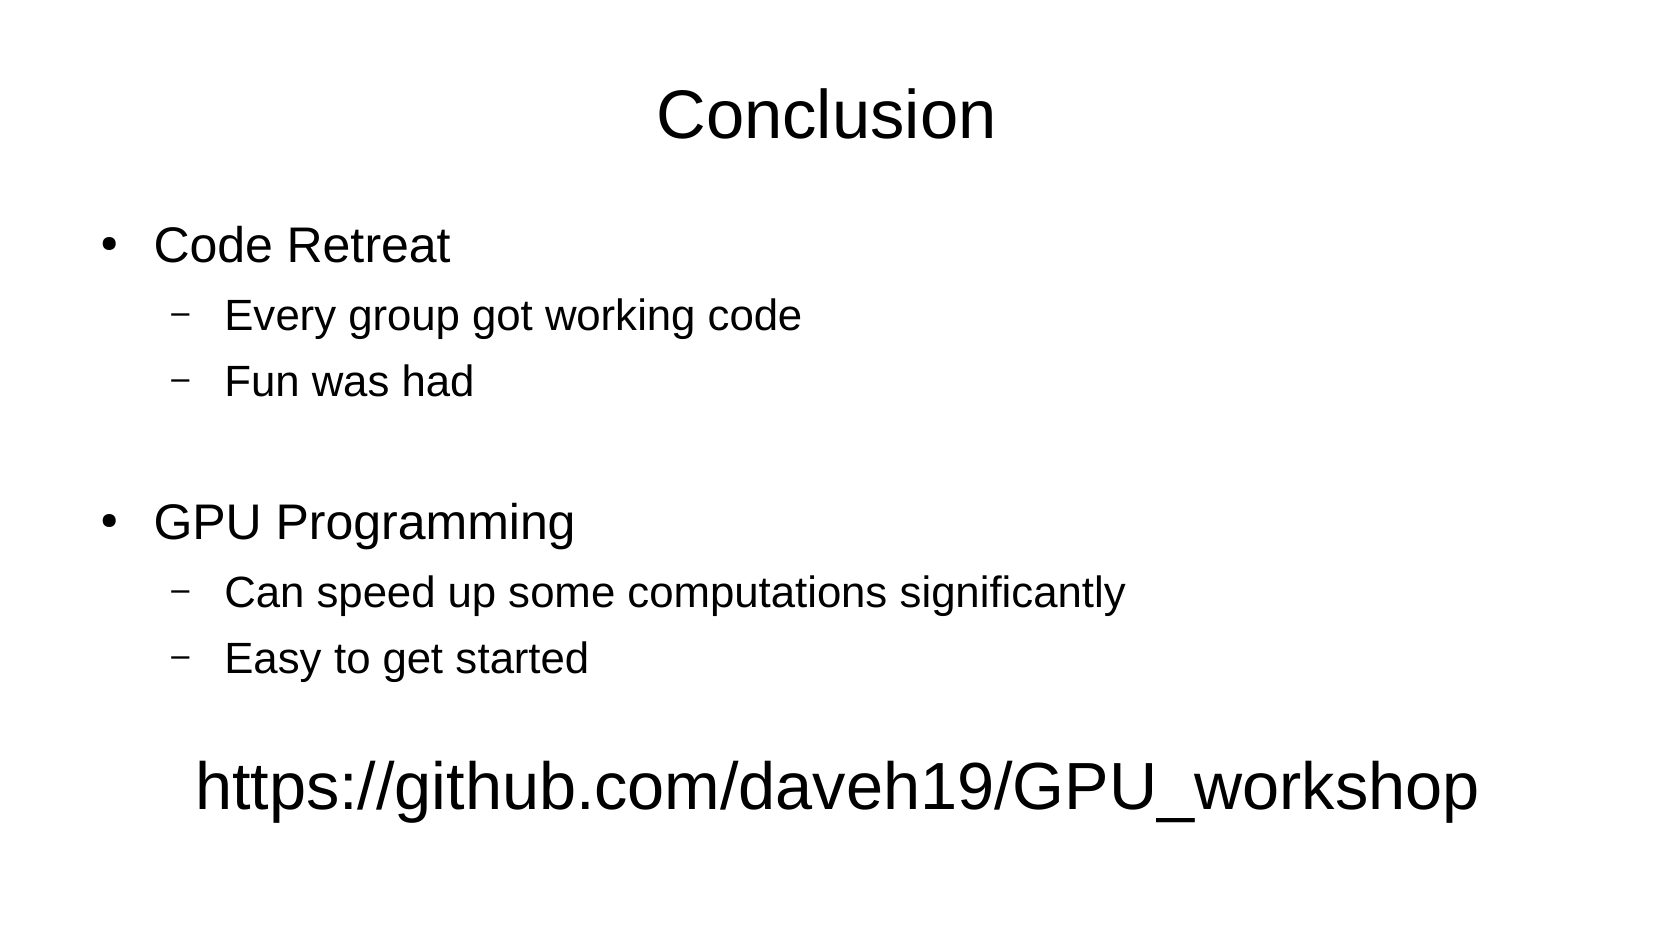

# Conclusion
Code Retreat
Every group got working code
Fun was had
GPU Programming
Can speed up some computations significantly
Easy to get started
https://github.com/daveh19/GPU_workshop